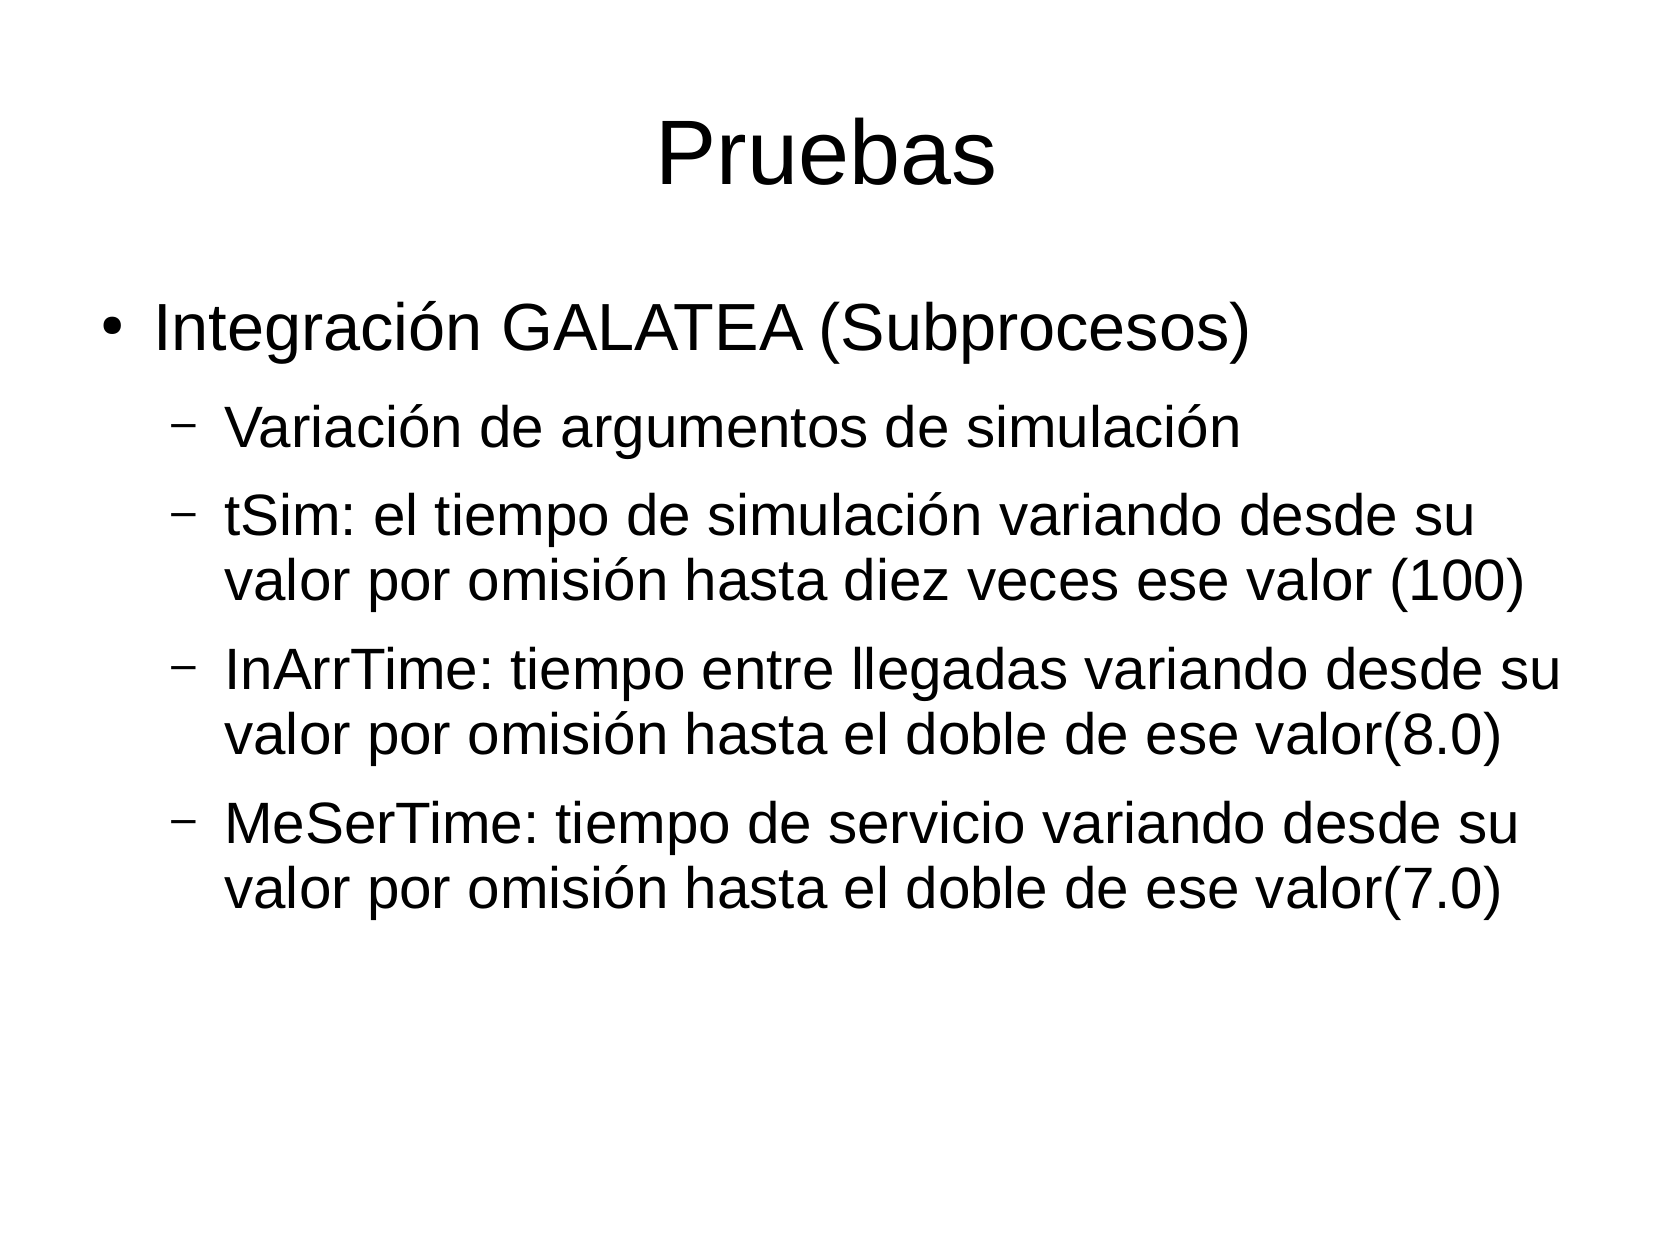

# Pruebas
Integración GALATEA (Subprocesos)
Variación de argumentos de simulación
tSim: el tiempo de simulación variando desde su valor por omisión hasta diez veces ese valor (100)
InArrTime: tiempo entre llegadas variando desde su valor por omisión hasta el doble de ese valor(8.0)
MeSerTime: tiempo de servicio variando desde su valor por omisión hasta el doble de ese valor(7.0)